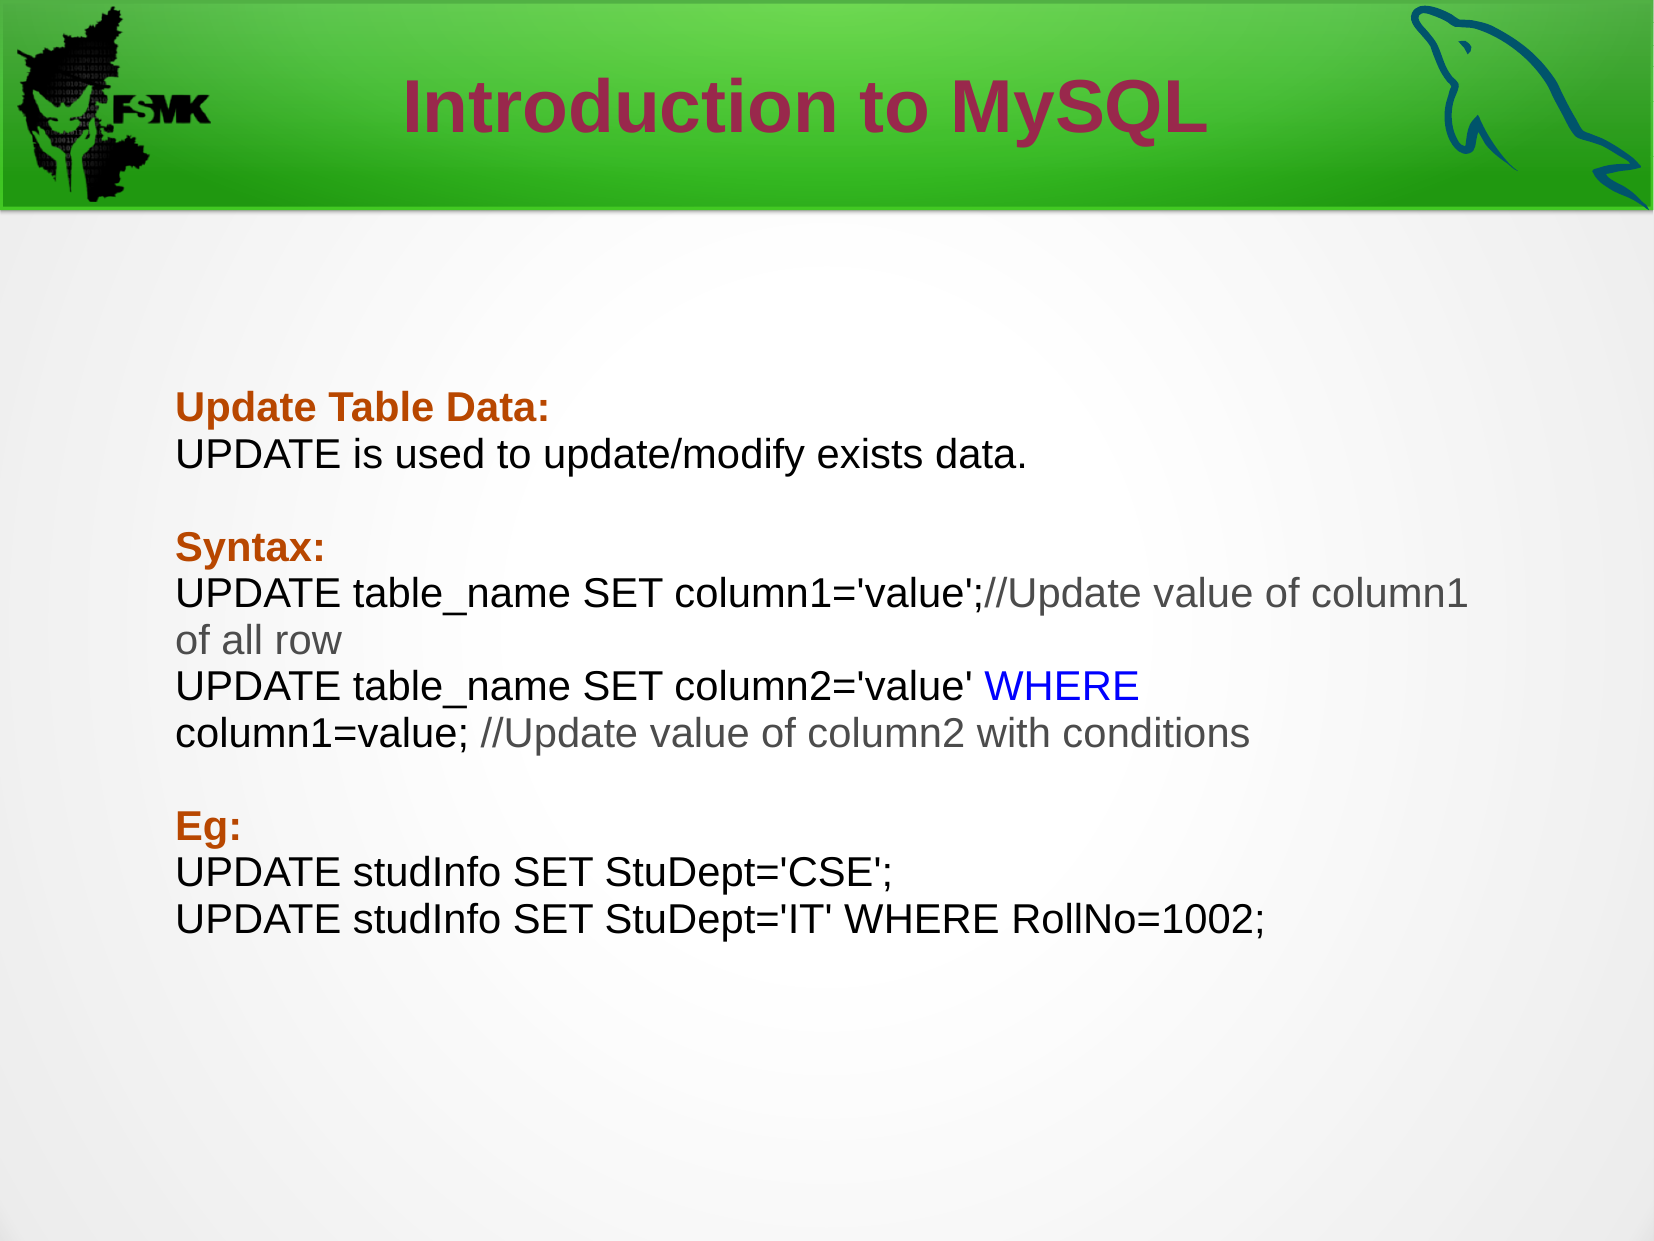

# Introduction to MySQL
Update Table Data:
UPDATE is used to update/modify exists data.
Syntax:
UPDATE table_name SET column1='value';//Update value of column1 of all row
UPDATE table_name SET column2='value' WHERE column1=value; //Update value of column2 with conditions
Eg:
UPDATE studInfo SET StuDept='CSE';
UPDATE studInfo SET StuDept='IT' WHERE RollNo=1002;